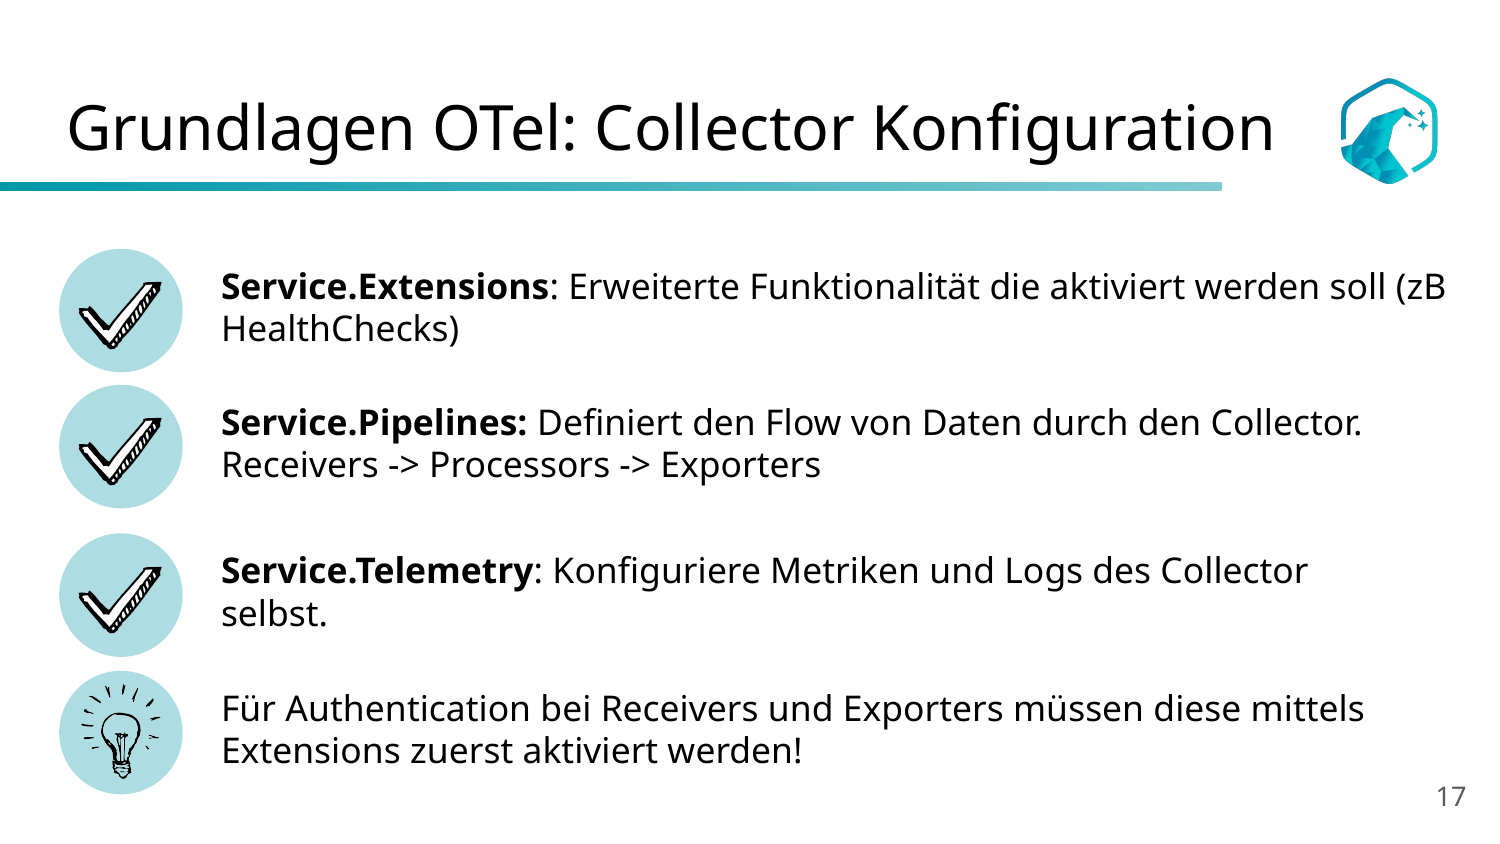

# Grundlagen OTel: Collector Konfiguration
Service.Extensions: Erweiterte Funktionalität die aktiviert werden soll (zB HealthChecks)
Service.Pipelines: Definiert den Flow von Daten durch den Collector.
Receivers -> Processors -> Exporters
Service.Telemetry: Konfiguriere Metriken und Logs des Collector selbst.
Für Authentication bei Receivers und Exporters müssen diese mittels
Extensions zuerst aktiviert werden!